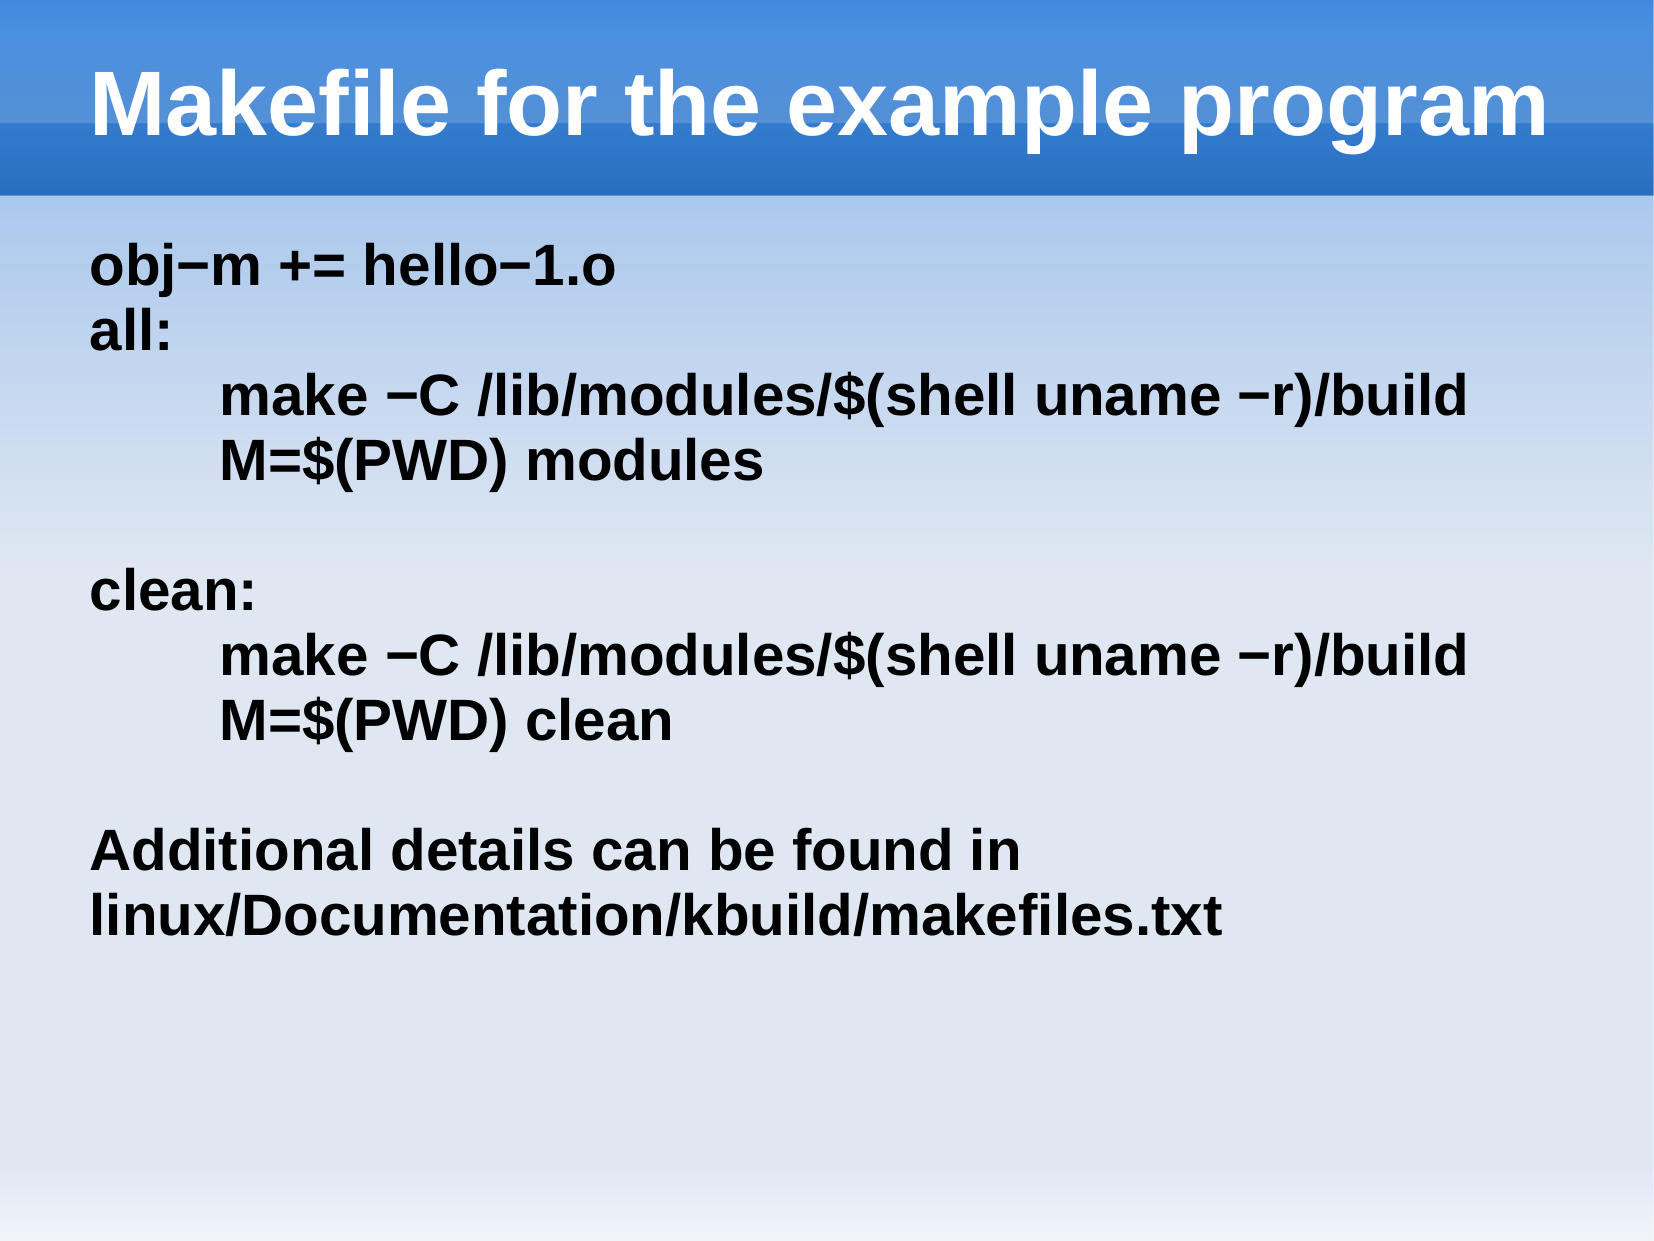

# Makefile for the example program
obj−m += hello−1.o
all:
 make −C /lib/modules/$(shell uname −r)/build M=$(PWD) modules
clean:
 make −C /lib/modules/$(shell uname −r)/build M=$(PWD) clean
Additional details can be found in
linux/Documentation/kbuild/makefiles.txt